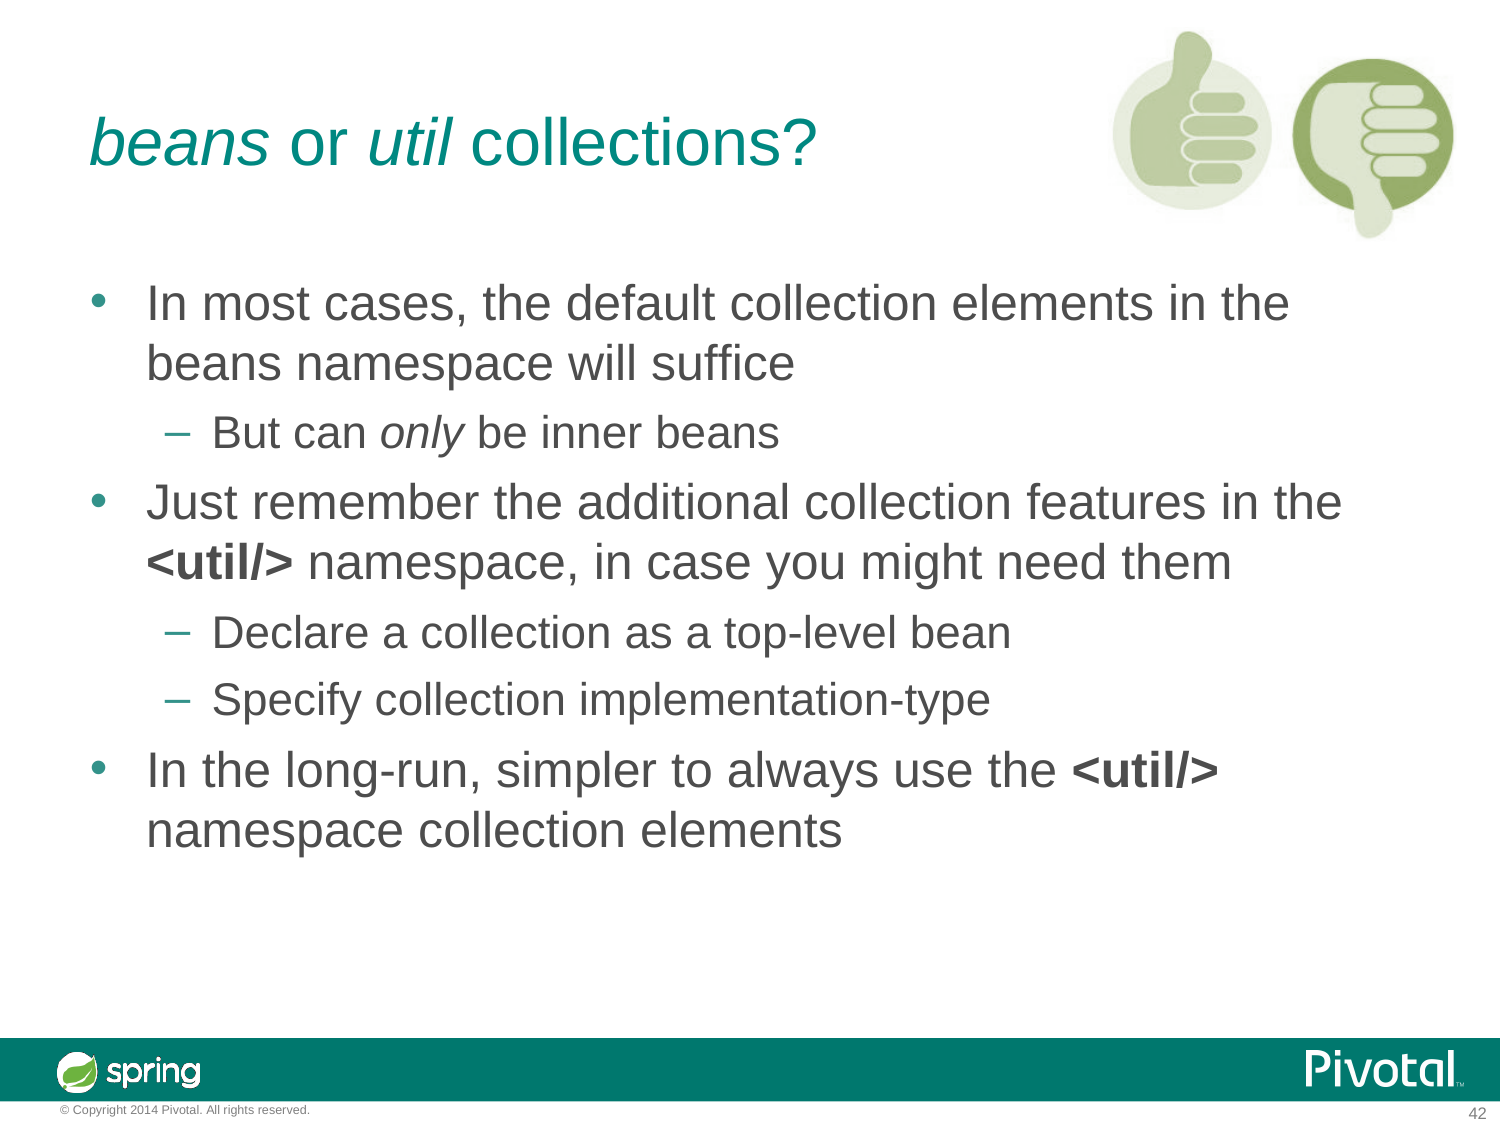

# beans or util collections?
In most cases, the default collection elements in the beans namespace will suffice
But can only be inner beans
Just remember the additional collection features in the <util/> namespace, in case you might need them
Declare a collection as a top-level bean
Specify collection implementation-type
In the long-run, simpler to always use the <util/> namespace collection elements